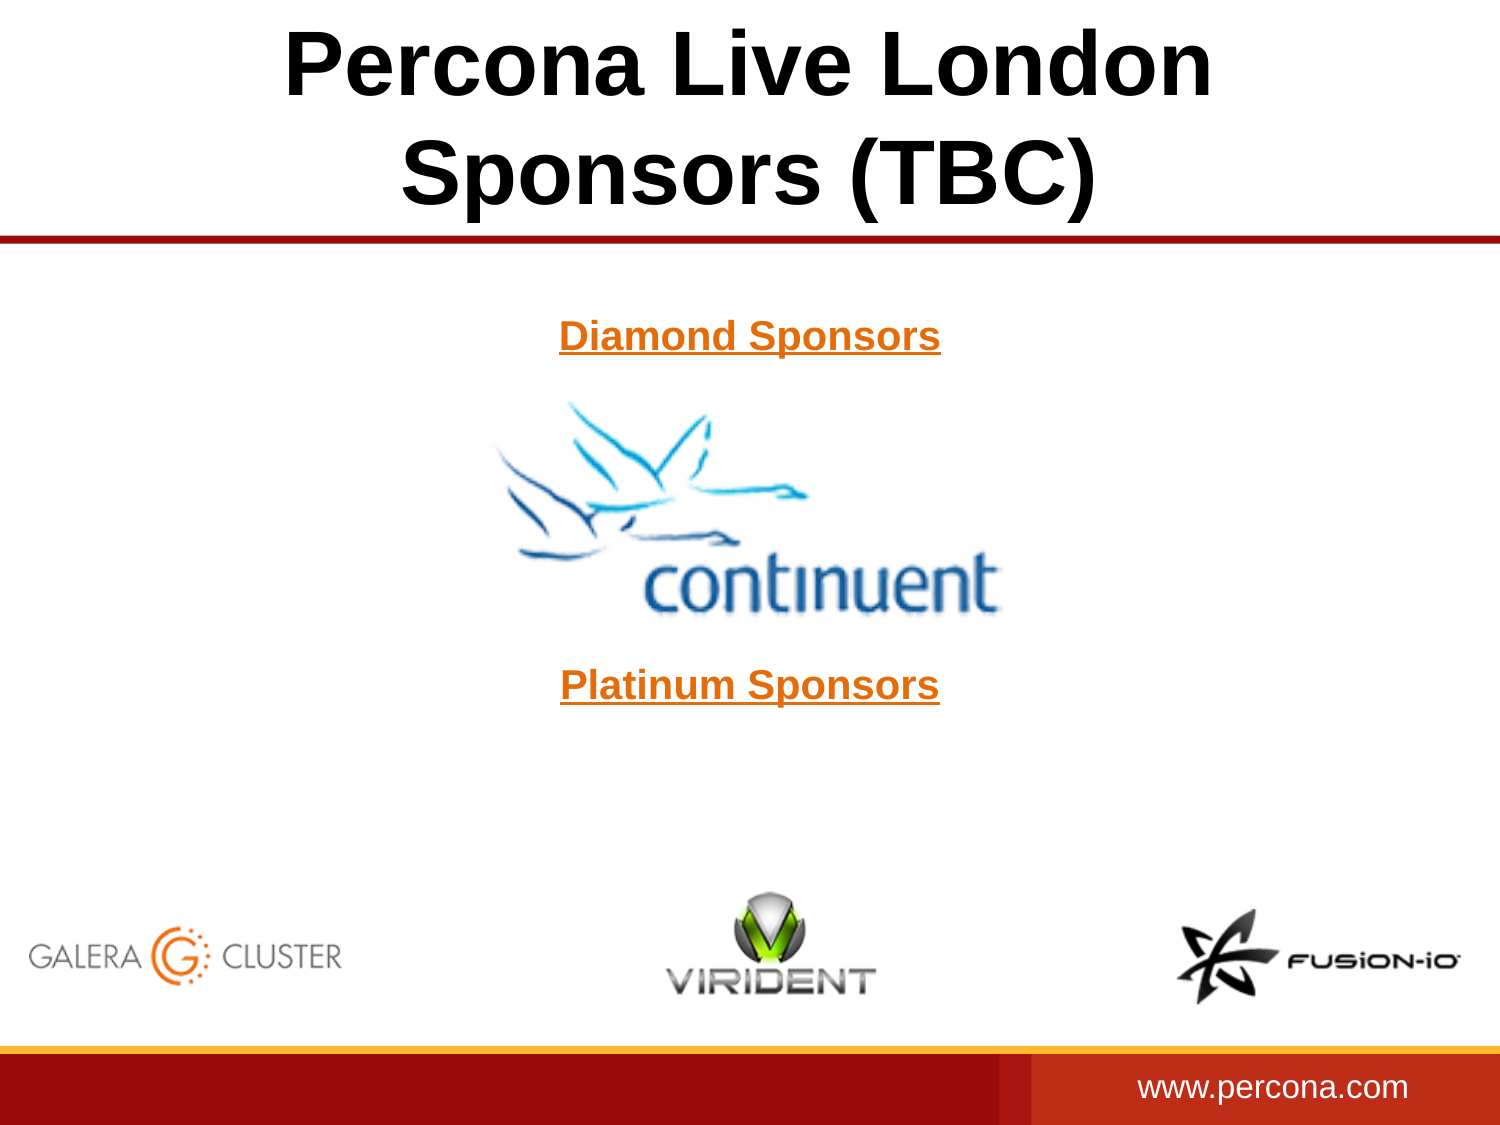

Percona Live London Sponsors (TBC)
Diamond Sponsors
Platinum Sponsors